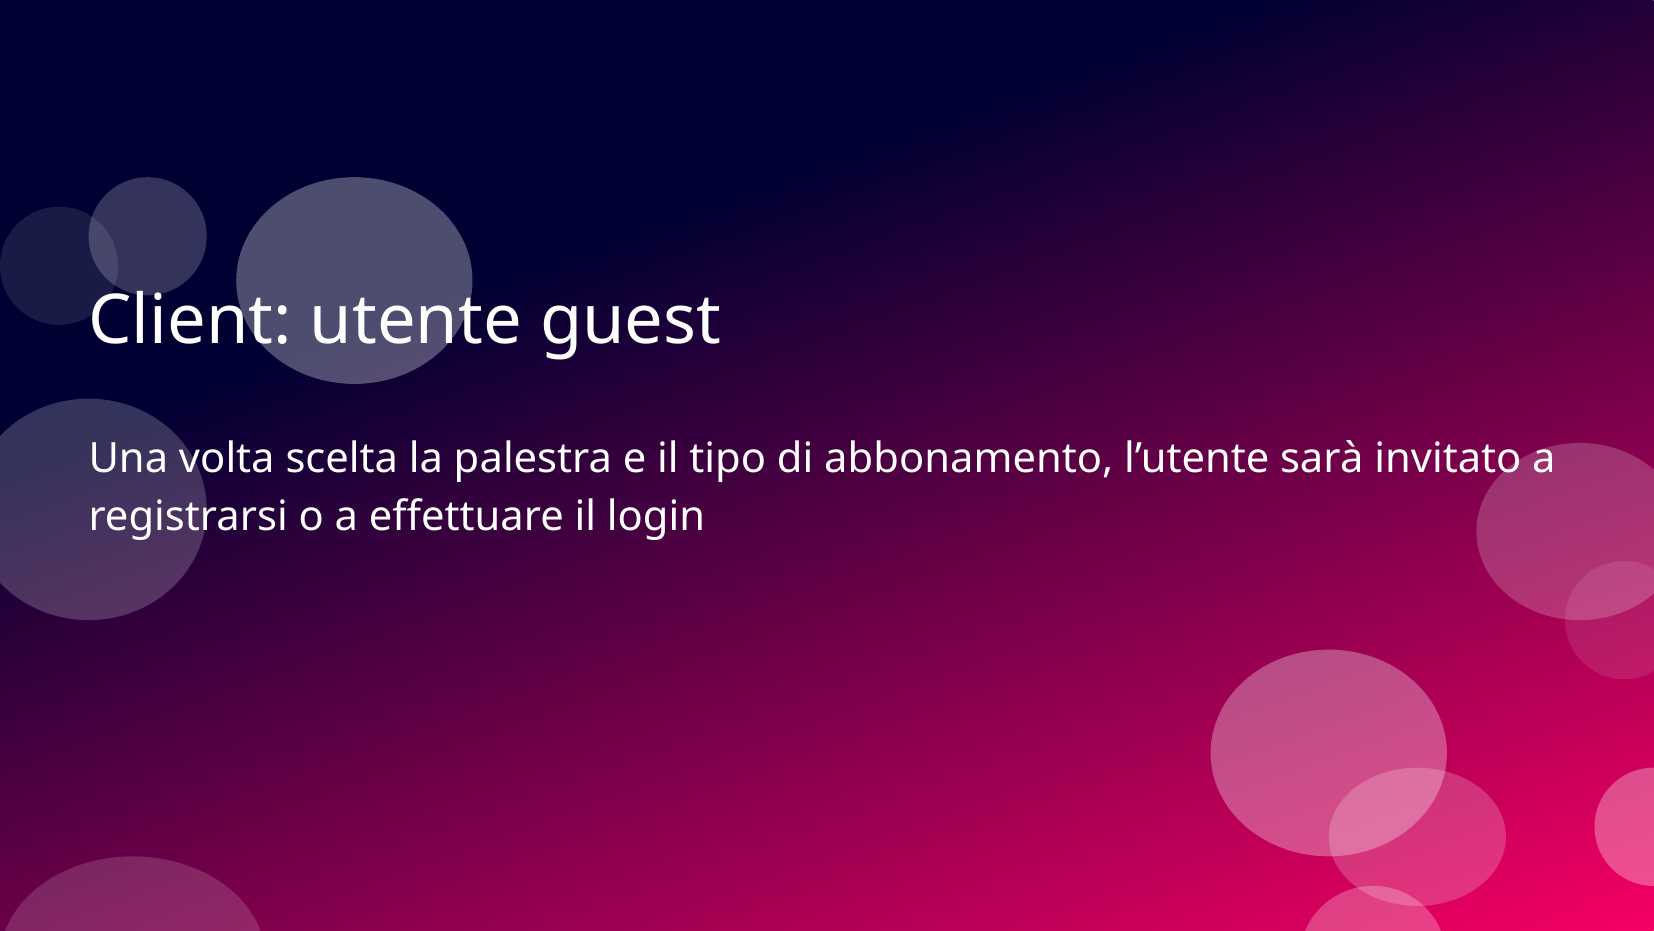

# Client: utente guest
Una volta scelta la palestra e il tipo di abbonamento, l’utente sarà invitato a registrarsi o a effettuare il login